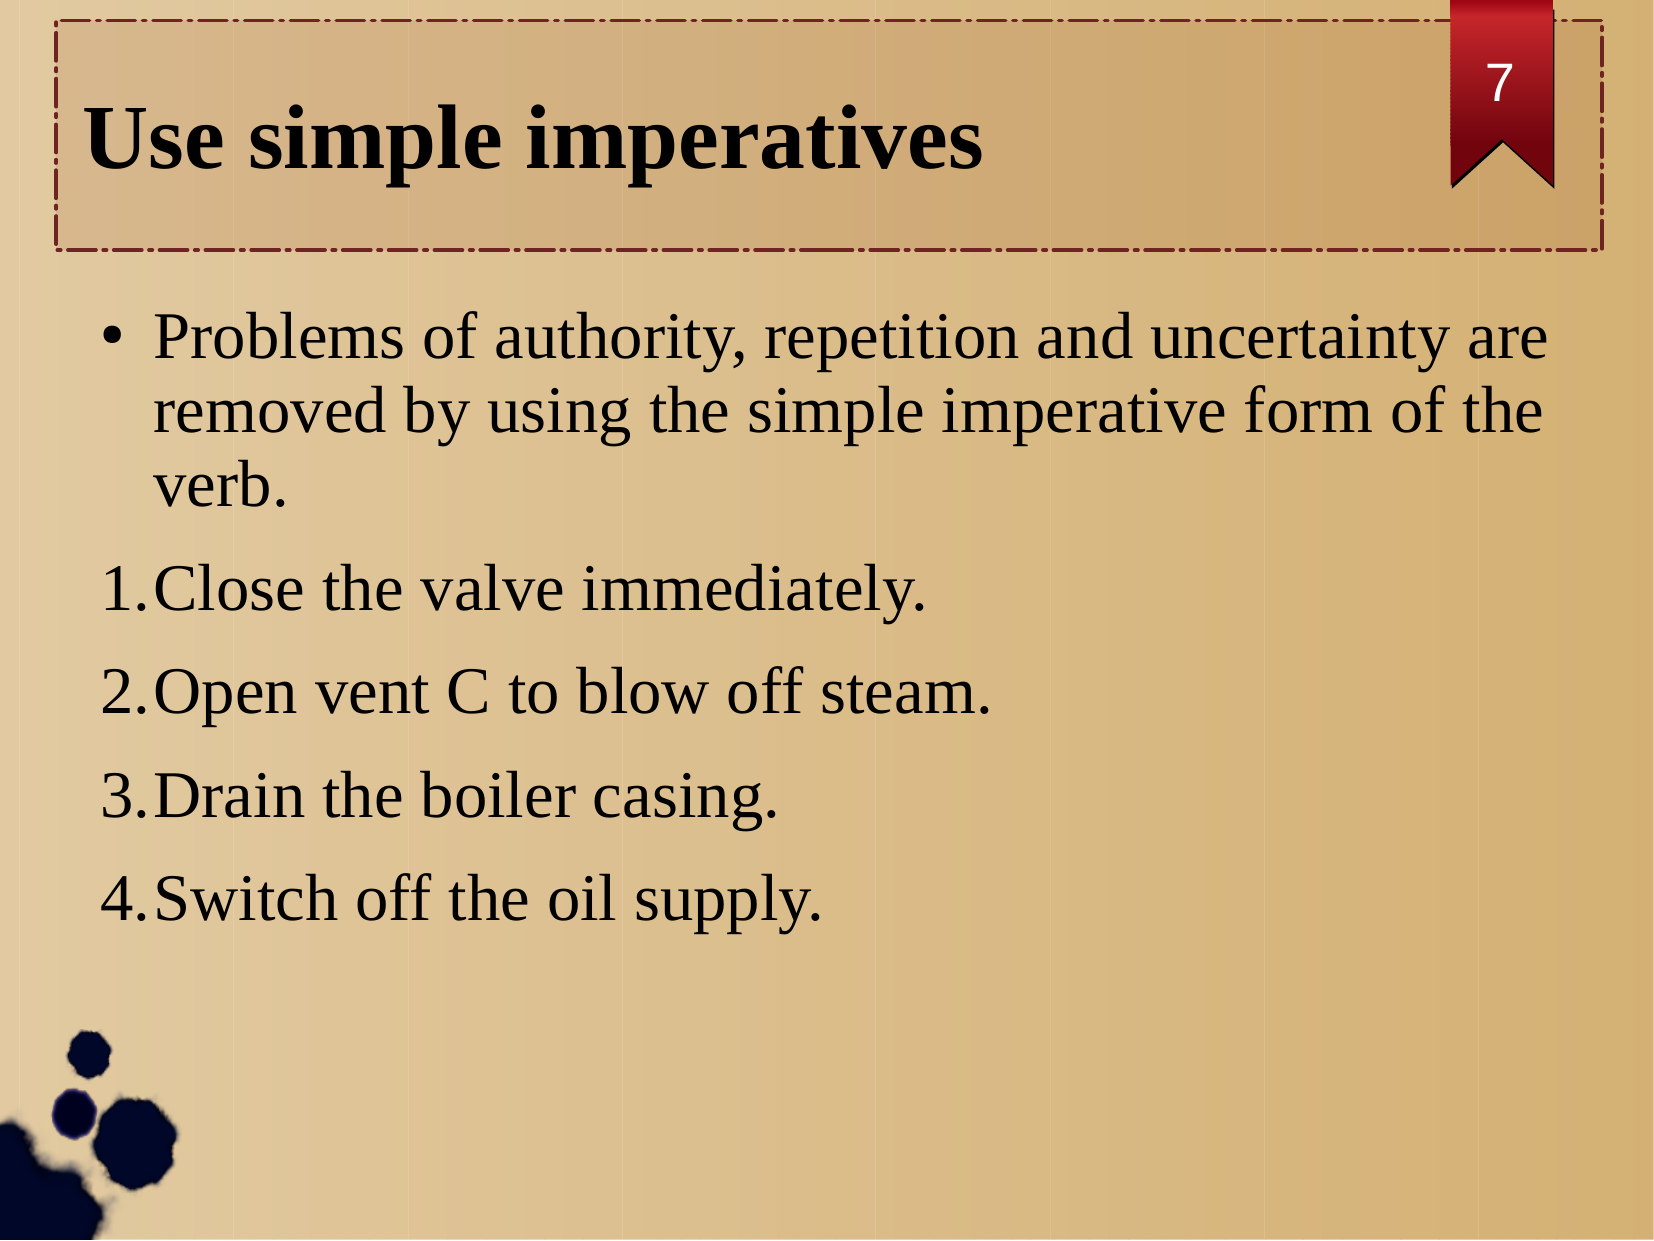

7
# Use simple imperatives
Problems of authority, repetition and uncertainty are removed by using the simple imperative form of the verb.
Close the valve immediately.
Open vent C to blow off steam.
Drain the boiler casing.
Switch off the oil supply.